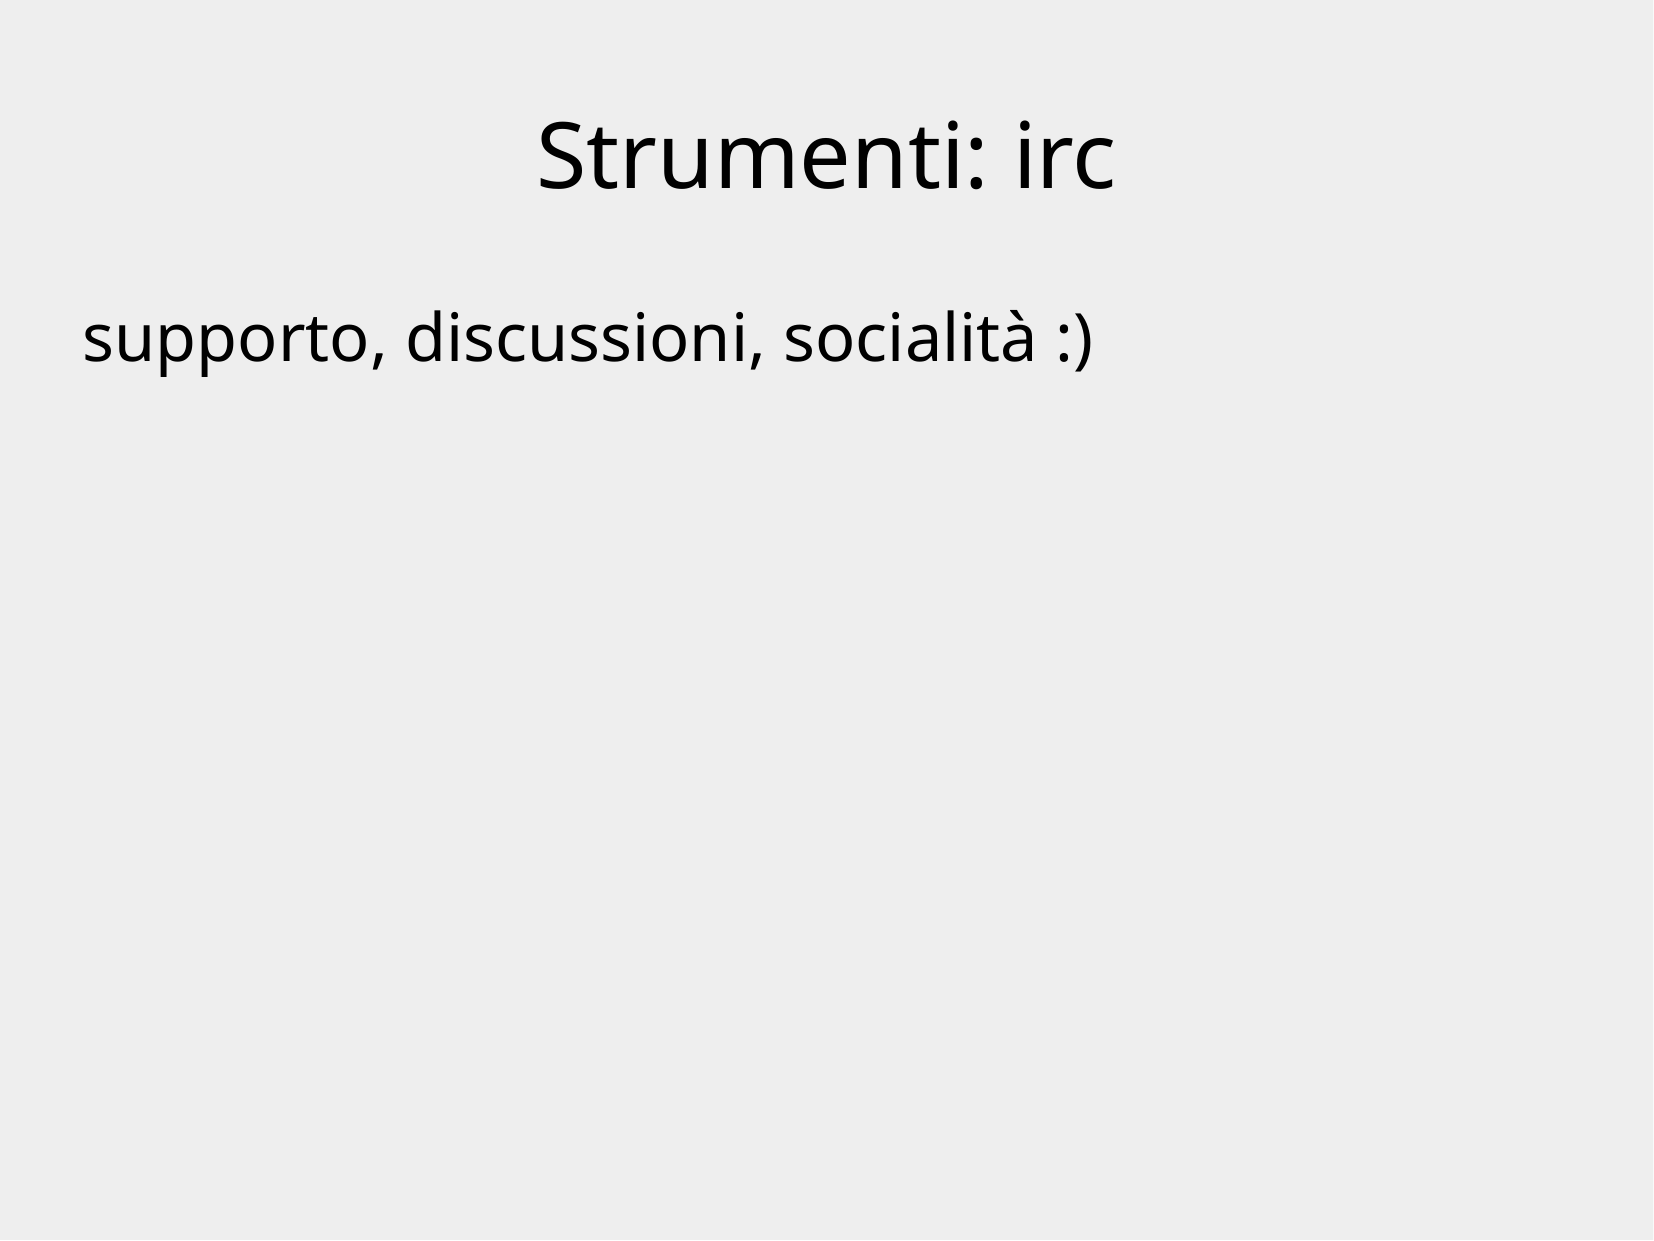

# Strumenti: irc
supporto, discussioni, socialità :)